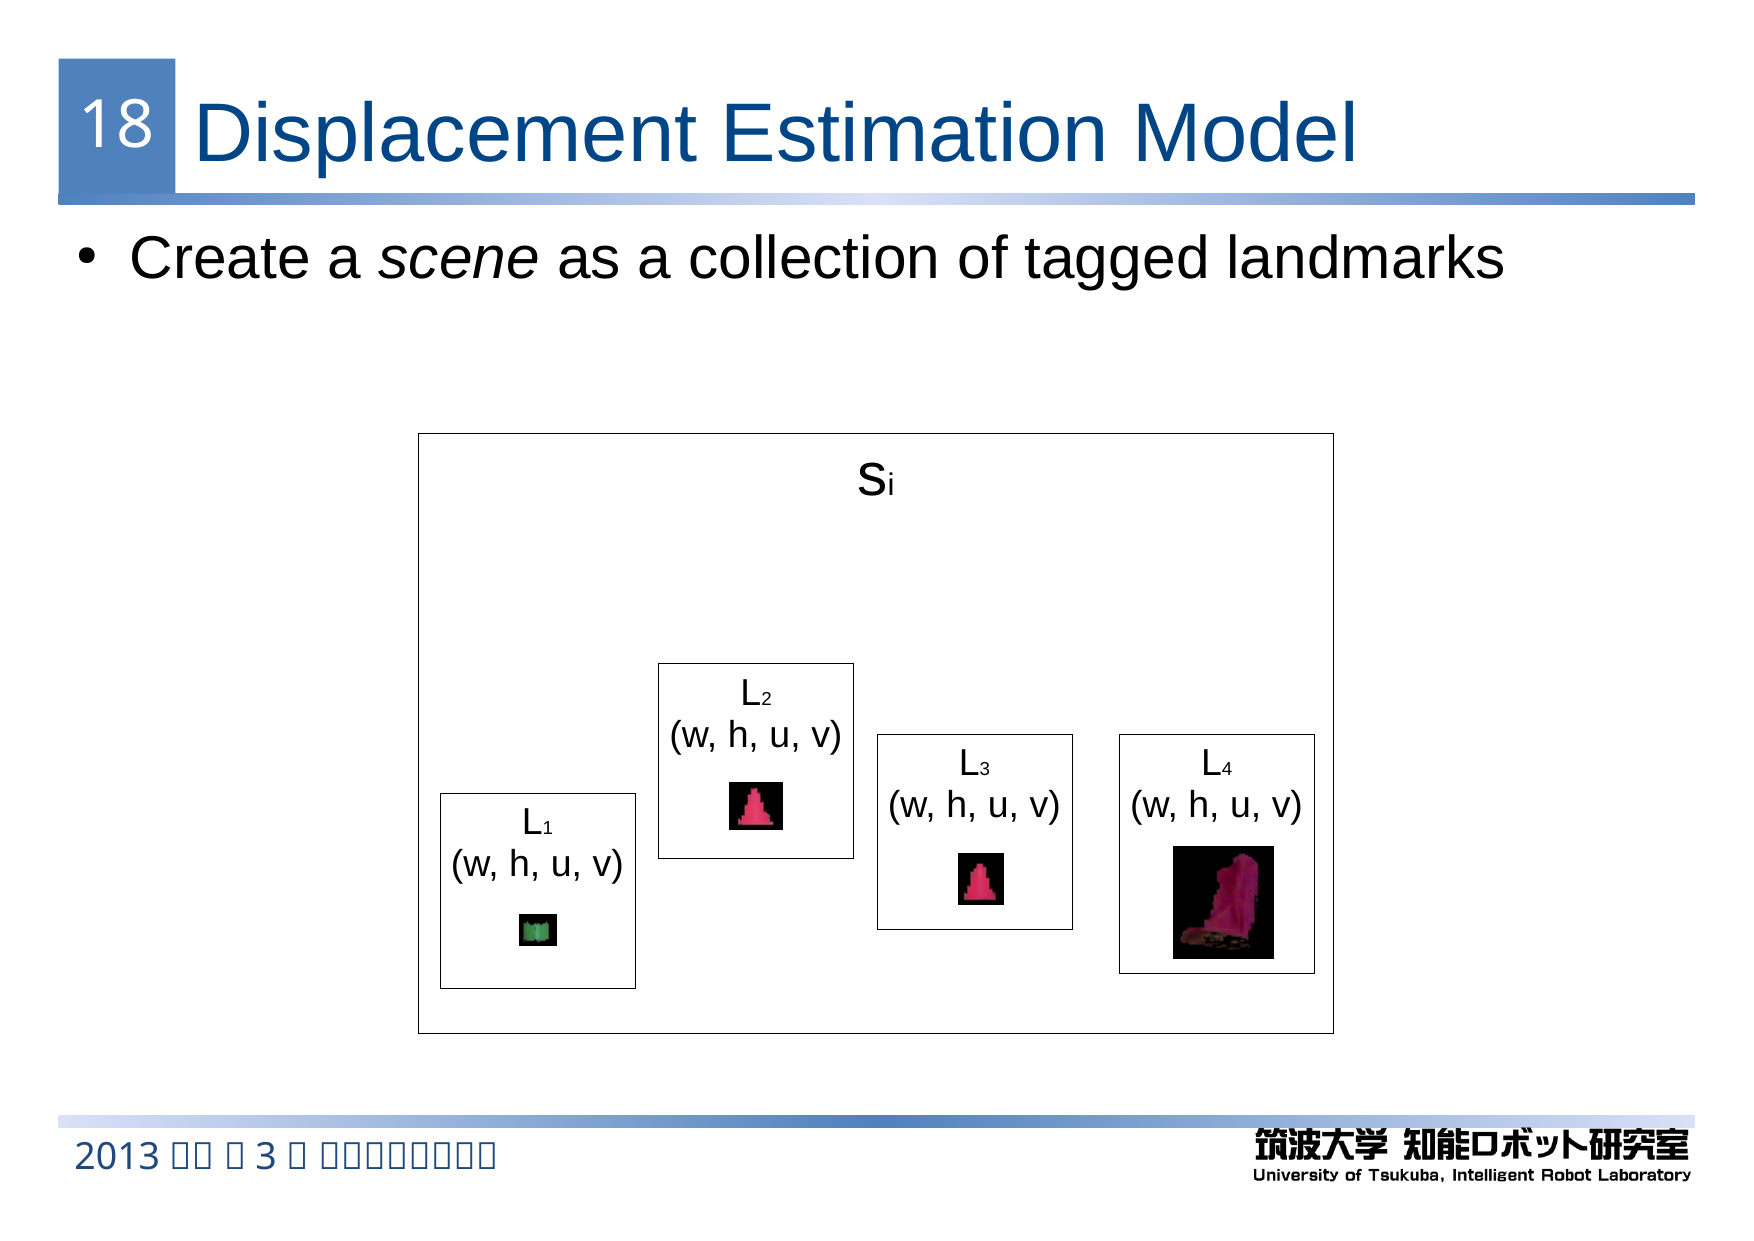

# Displacement Estimation Model
Create a scene as a collection of tagged landmarks
si
L2
(w, h, u, v)
L3
(w, h, u, v)
L4
(w, h, u, v)
L1
(w, h, u, v)